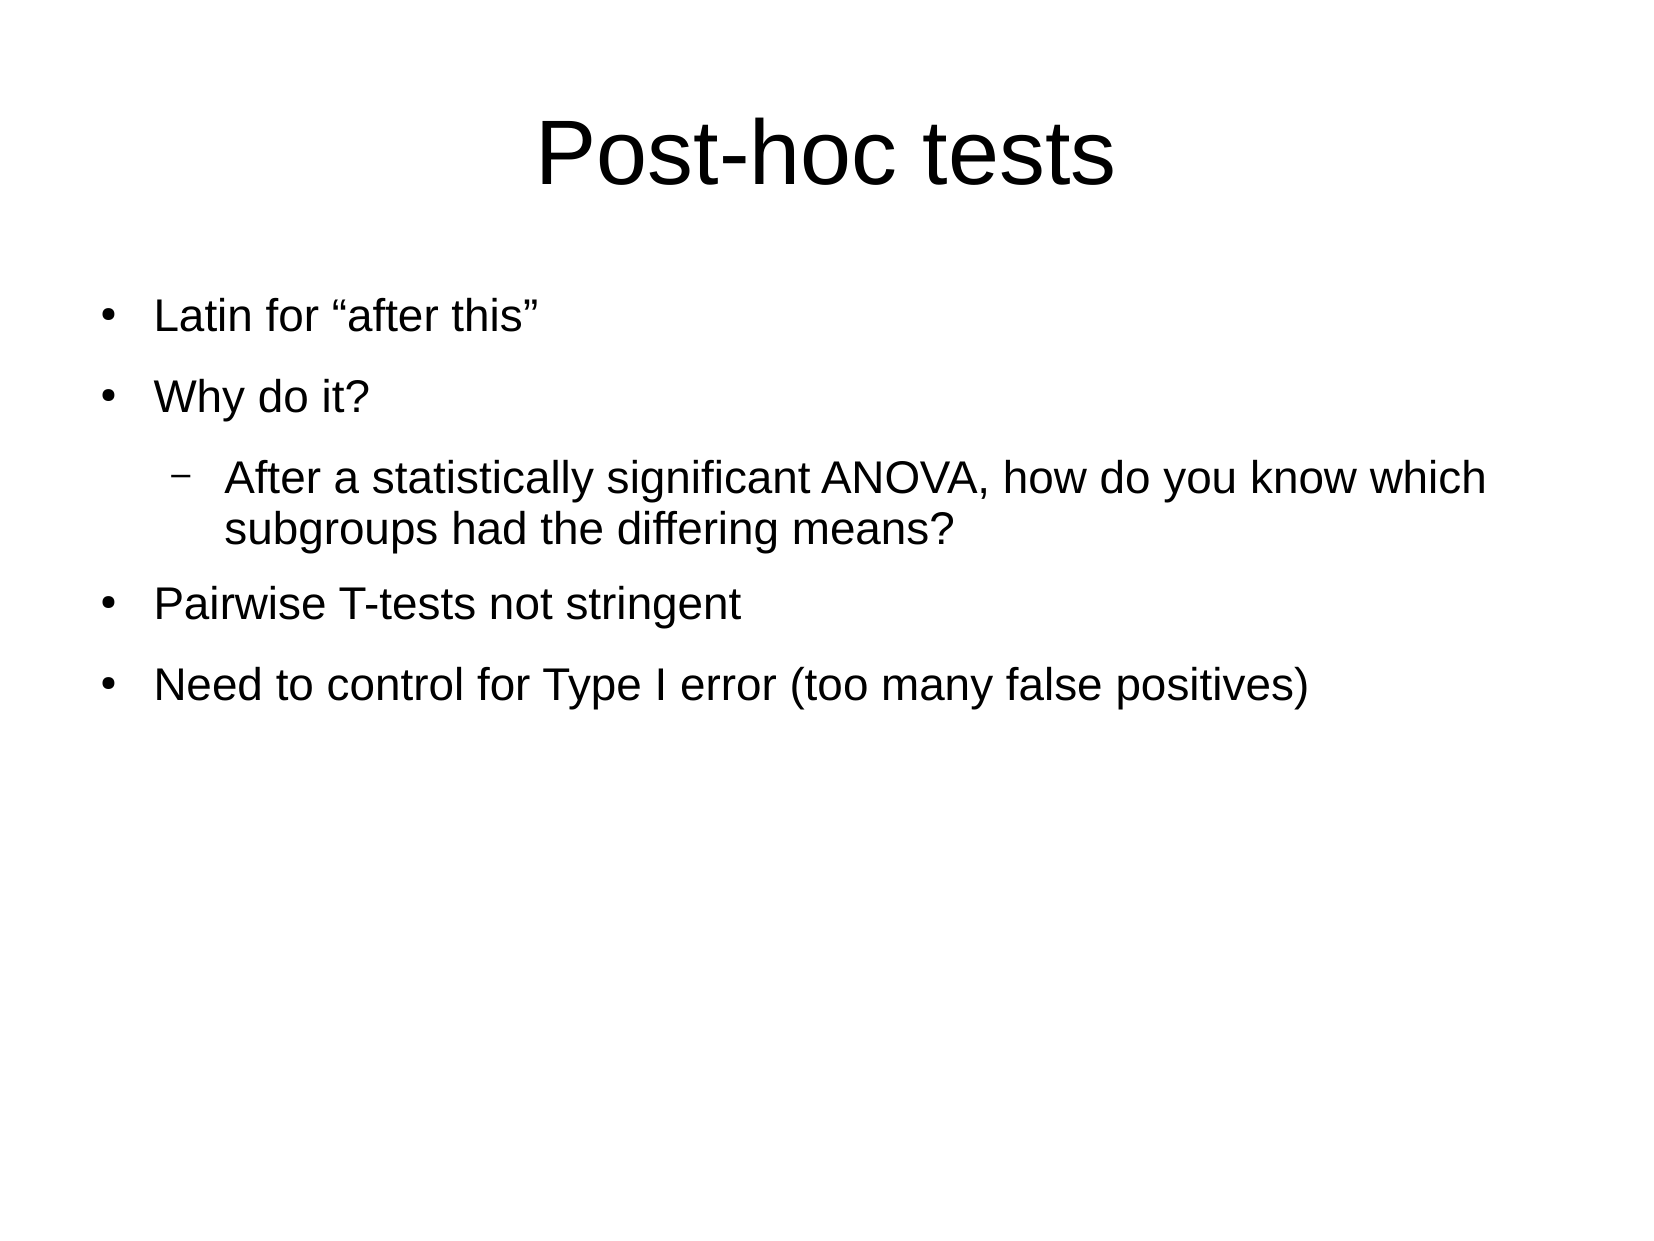

# Post-hoc tests
Latin for “after this”
Why do it?
After a statistically significant ANOVA, how do you know which subgroups had the differing means?
Pairwise T-tests not stringent
Need to control for Type I error (too many false positives)